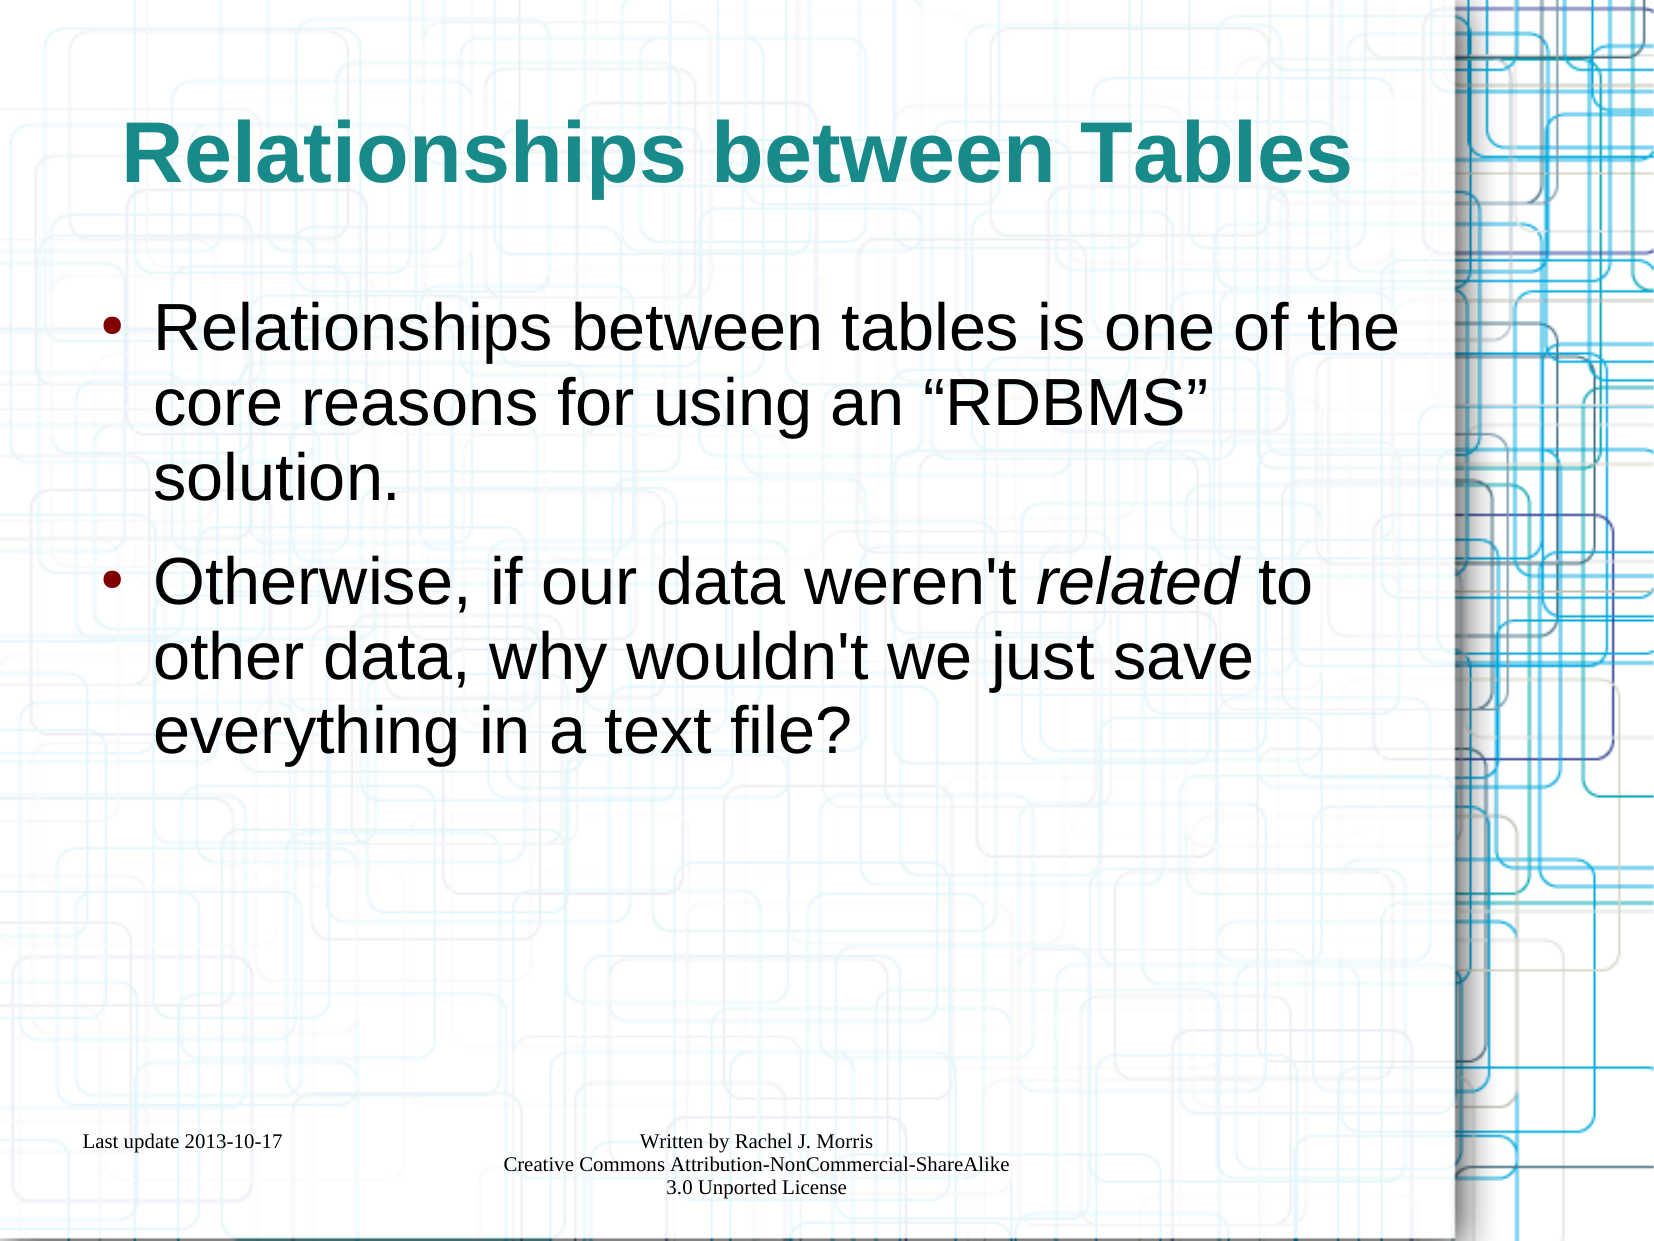

# Relationships between Tables
Relationships between tables is one of the core reasons for using an “RDBMS” solution.
Otherwise, if our data weren't related to other data, why wouldn't we just save everything in a text file?